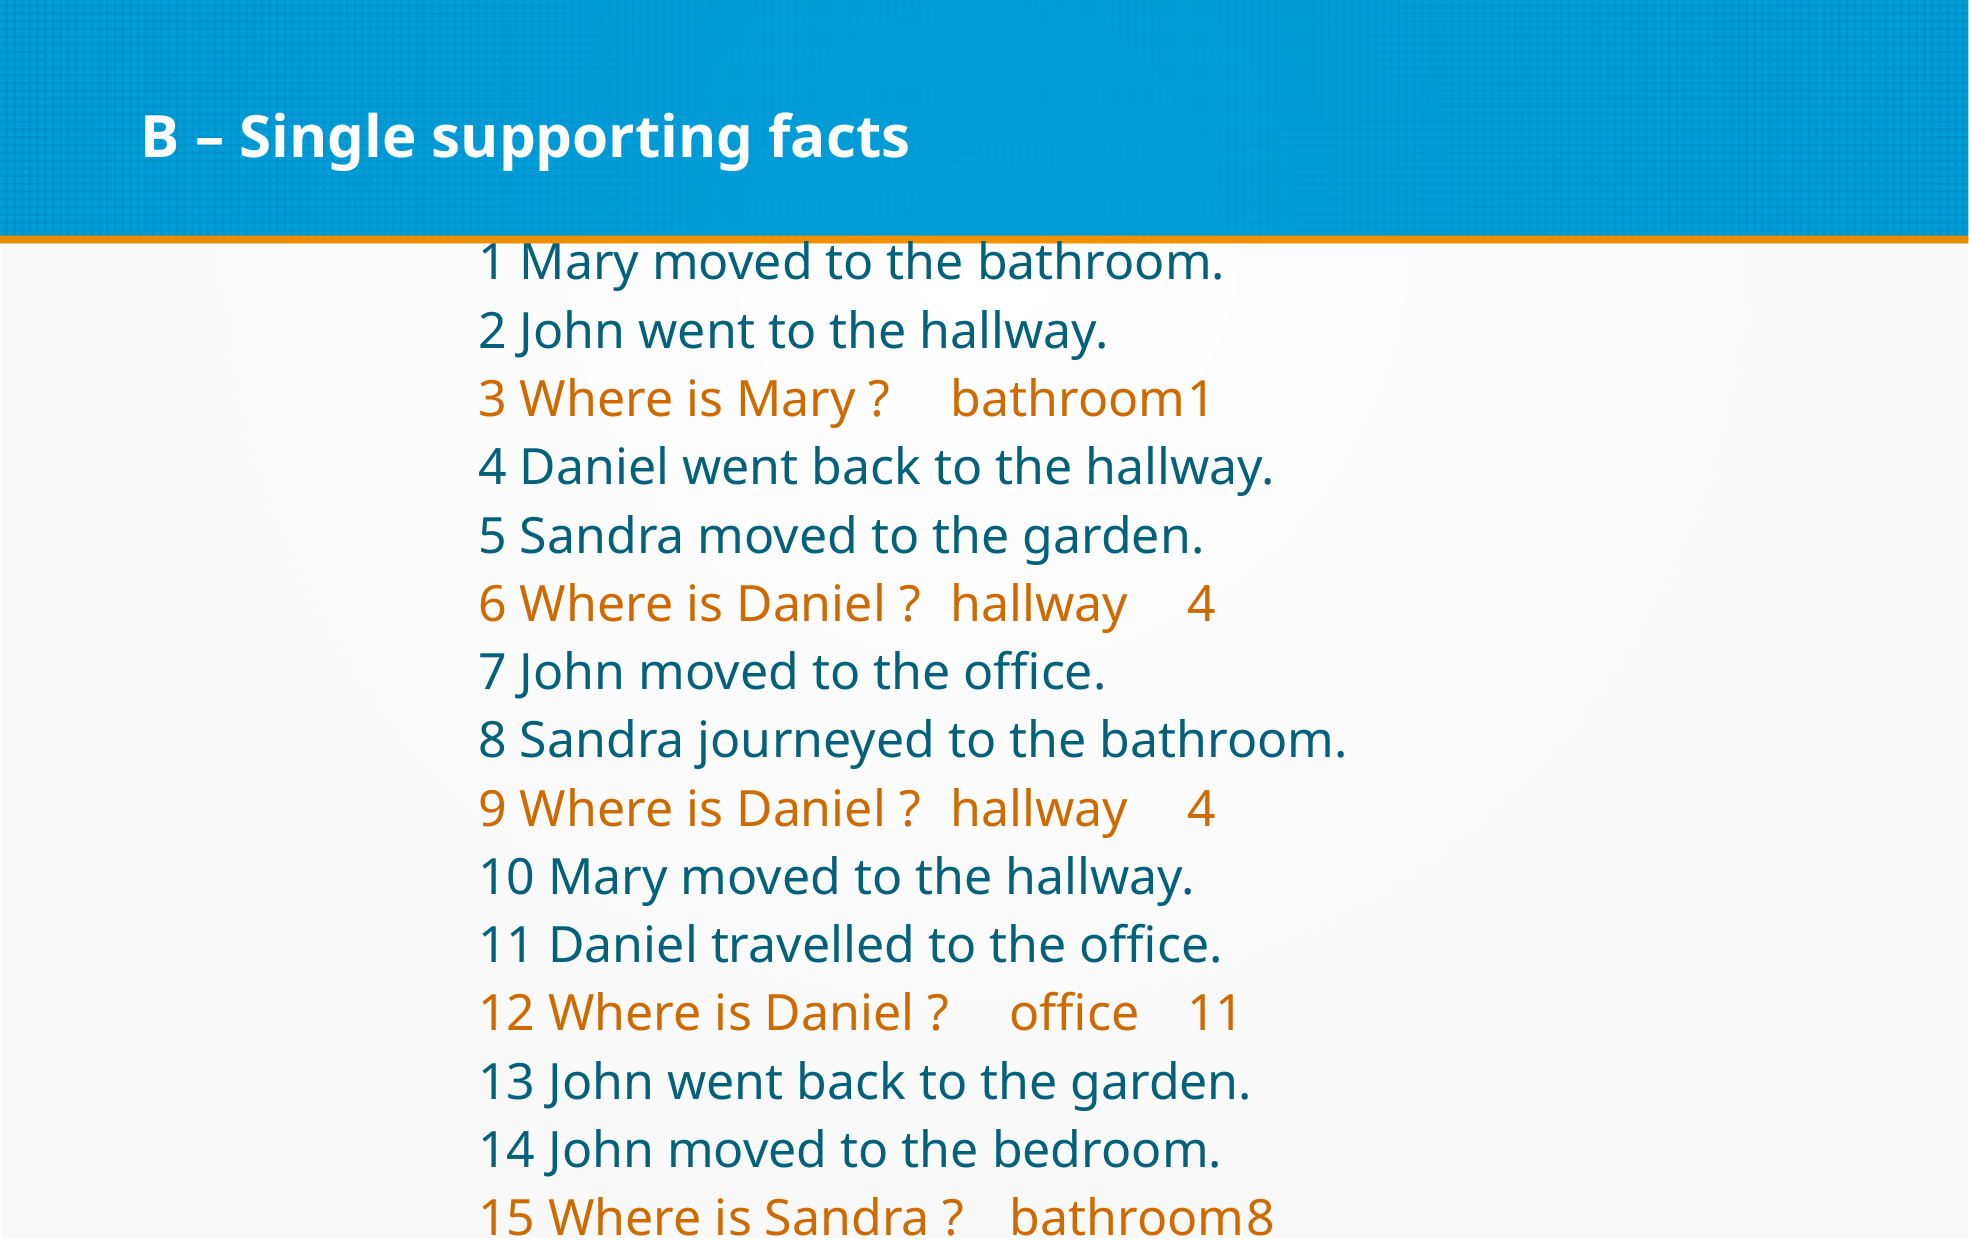

B – Single supporting facts
1 Mary moved to the bathroom.
2 John went to the hallway.
3 Where is Mary ? 	bathroom	1
4 Daniel went back to the hallway.
5 Sandra moved to the garden.
6 Where is Daniel ? 	hallway	4
7 John moved to the office.
8 Sandra journeyed to the bathroom.
9 Where is Daniel ? 	hallway	4
10 Mary moved to the hallway.
11 Daniel travelled to the office.
12 Where is Daniel ? 	office	11
13 John went back to the garden.
14 John moved to the bedroom.
15 Where is Sandra ? 	bathroom	8